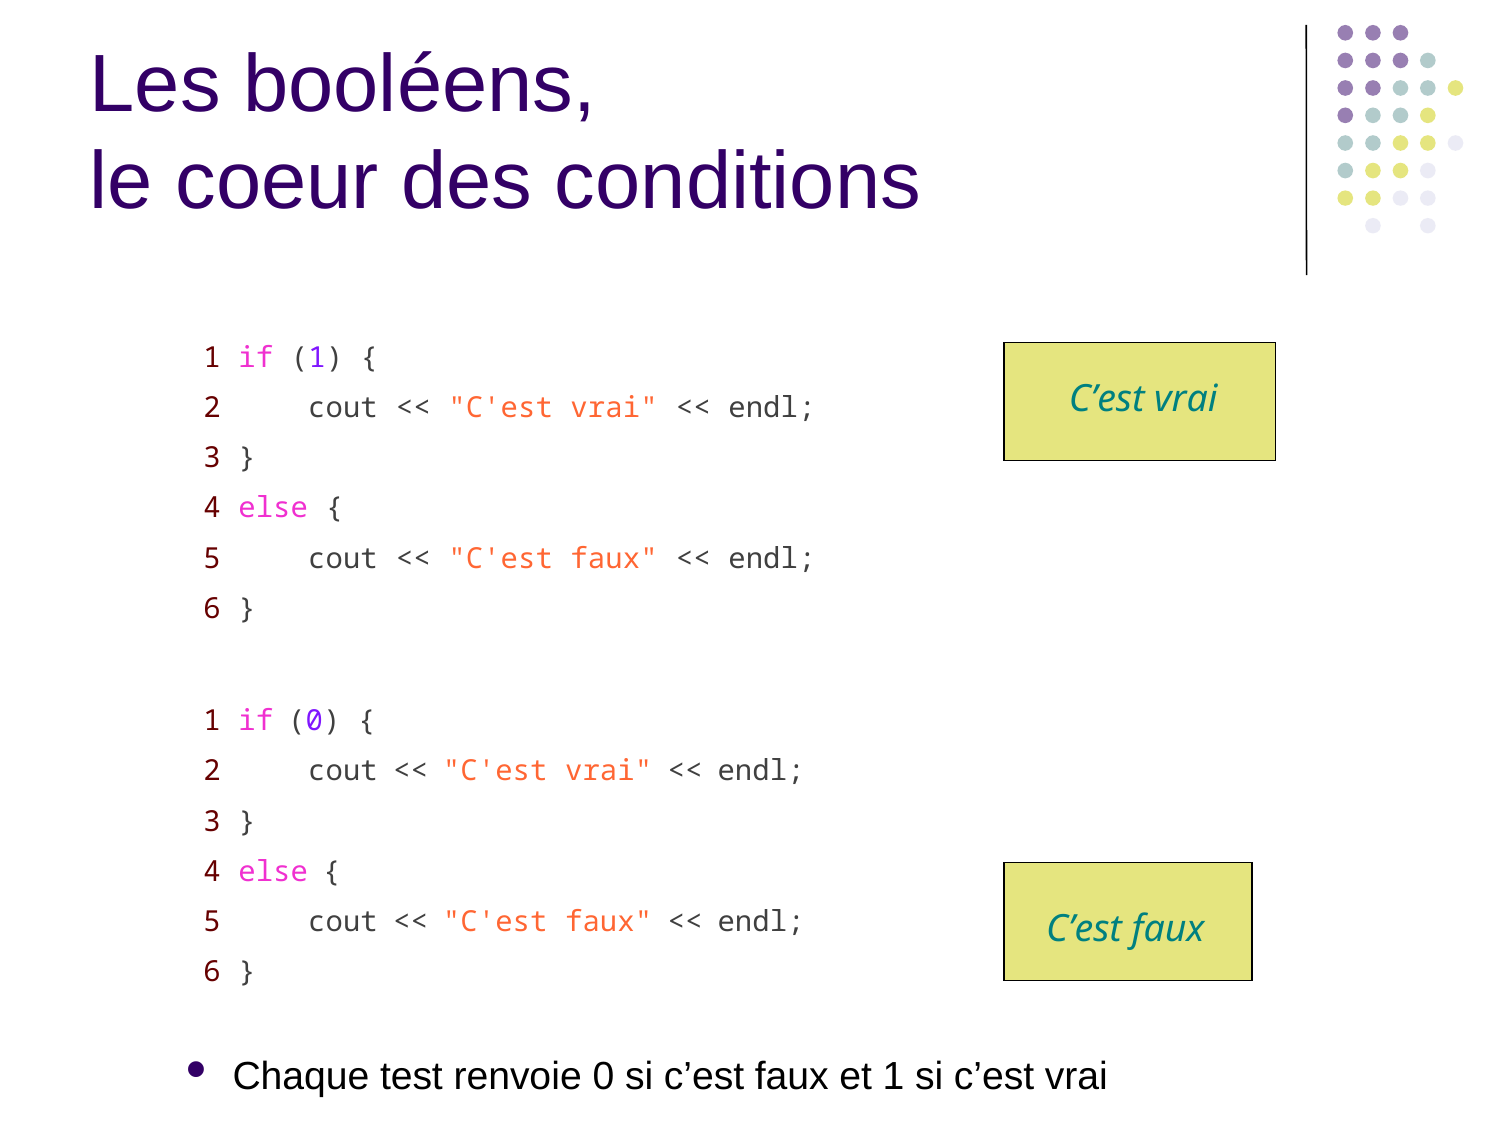

# Les booléens, le coeur des conditions
 1 if (1) {
 2 cout << "C'est vrai" << endl;
 3 }
 4 else {
 5 cout << "C'est faux" << endl;
 6 }
 1 if (0) {
 2 cout << "C'est vrai" << endl;
 3 }
 4 else {
 5 cout << "C'est faux" << endl;
 6 }
Chaque test renvoie 0 si c’est faux et 1 si c’est vrai
C’est vrai
C’est faux